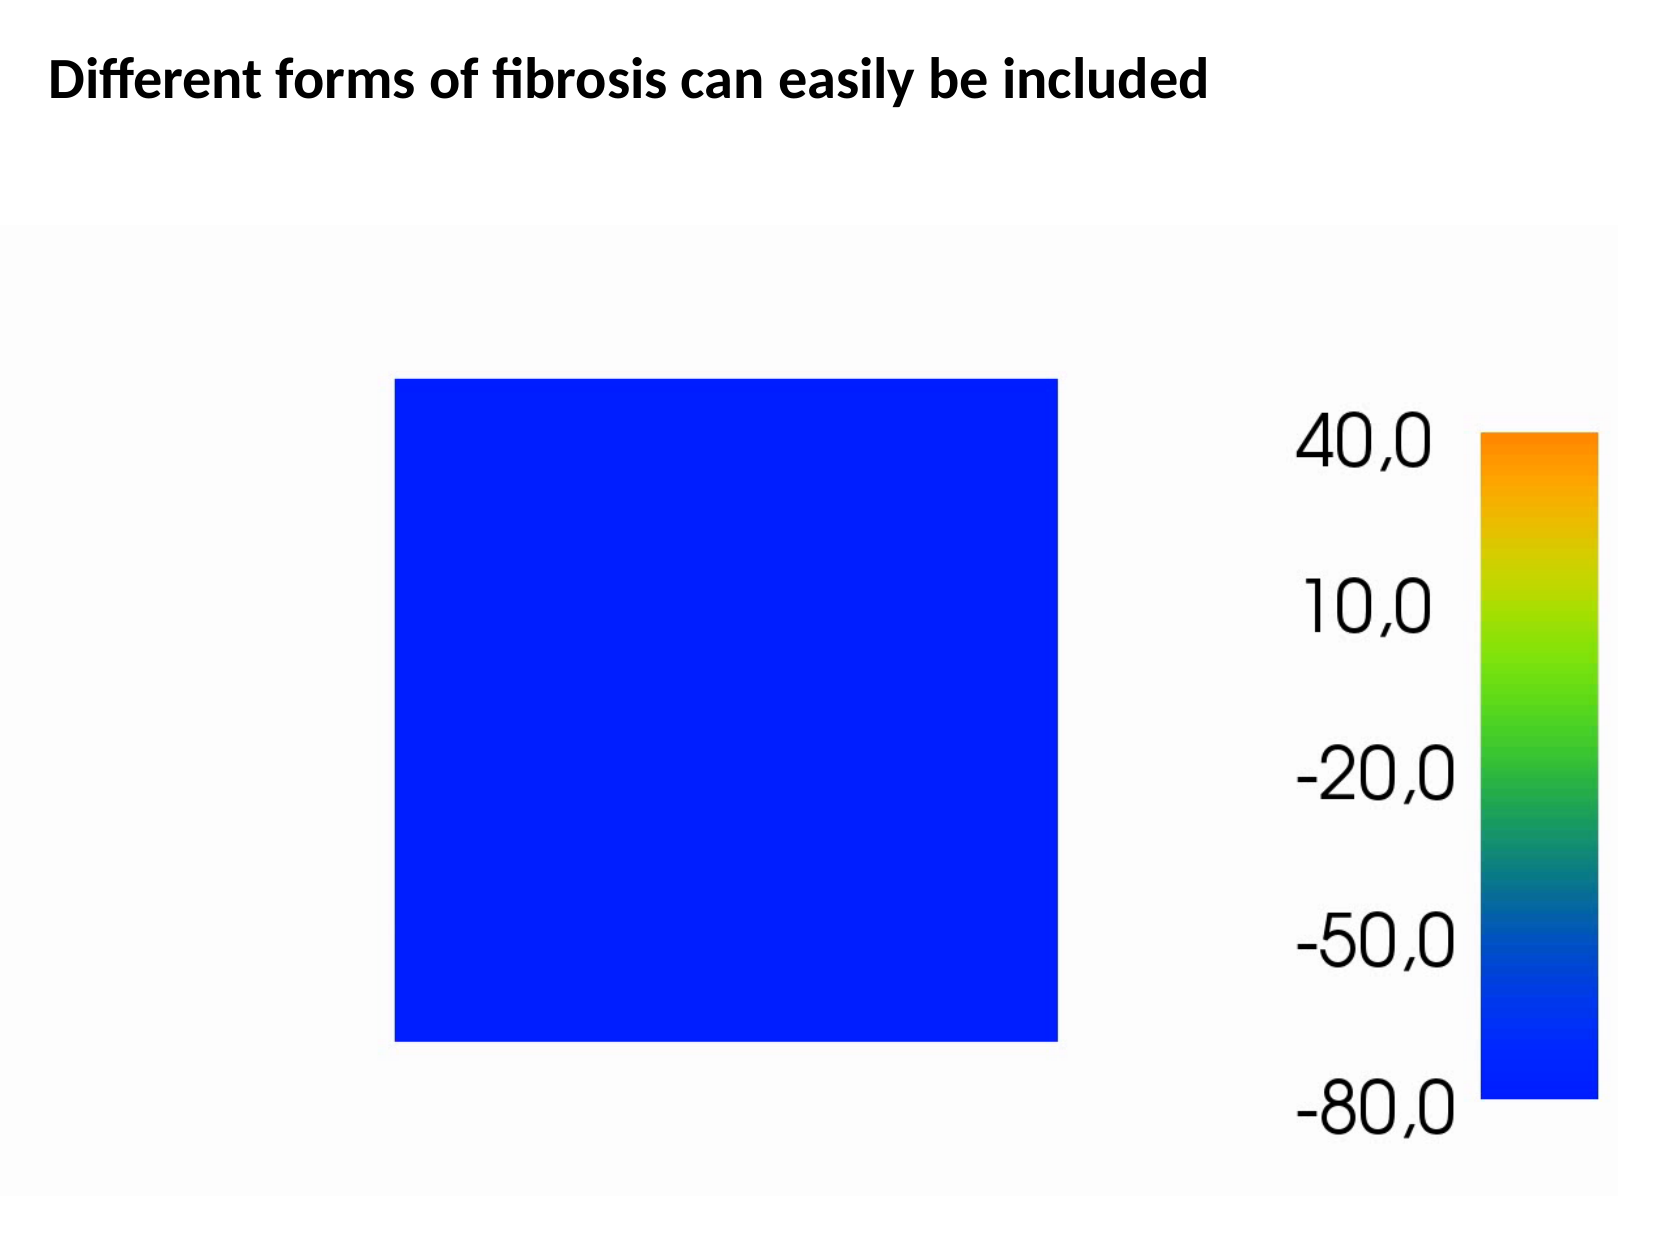

Different forms of fibrosis can easily be included